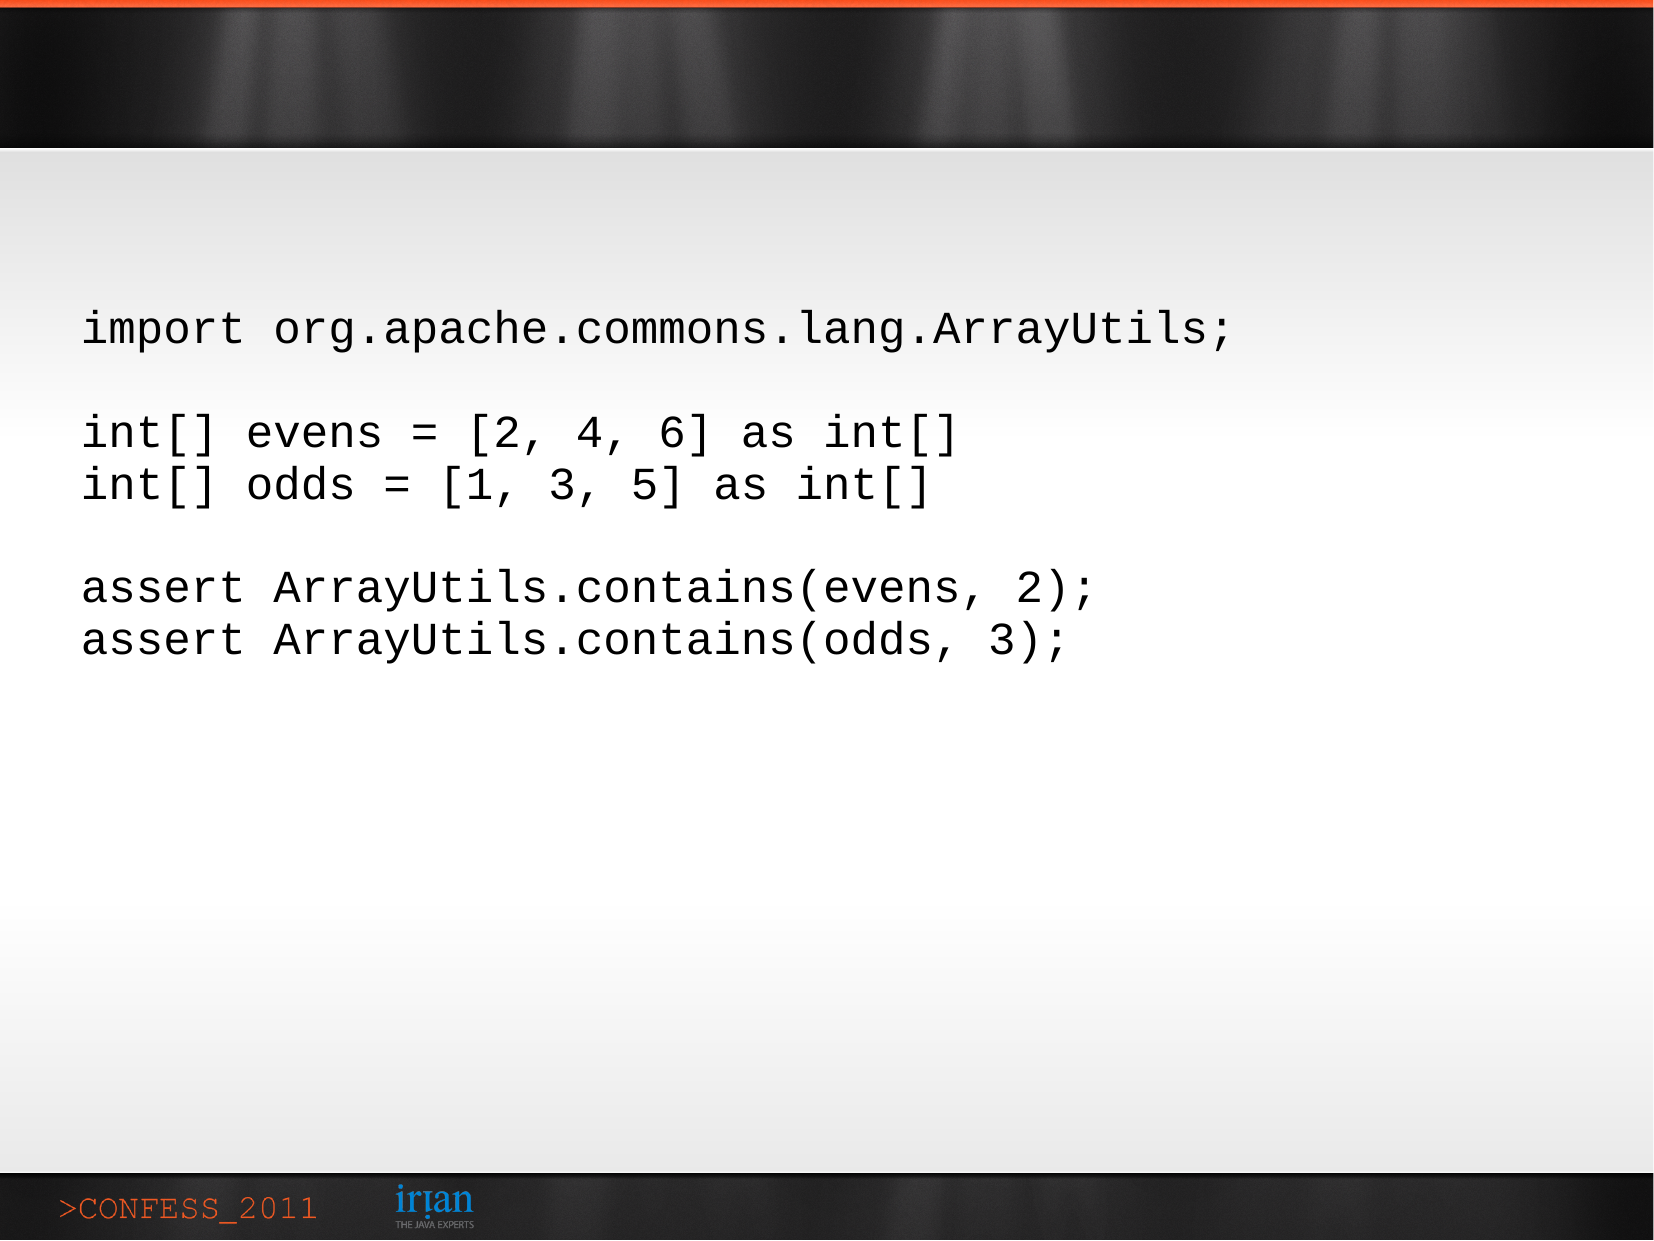

#
import org.apache.commons.lang.ArrayUtils;
int[] evens = [2, 4, 6] as int[]
int[] odds = [1, 3, 5] as int[]
assert ArrayUtils.contains(evens, 2);
assert ArrayUtils.contains(odds, 3);